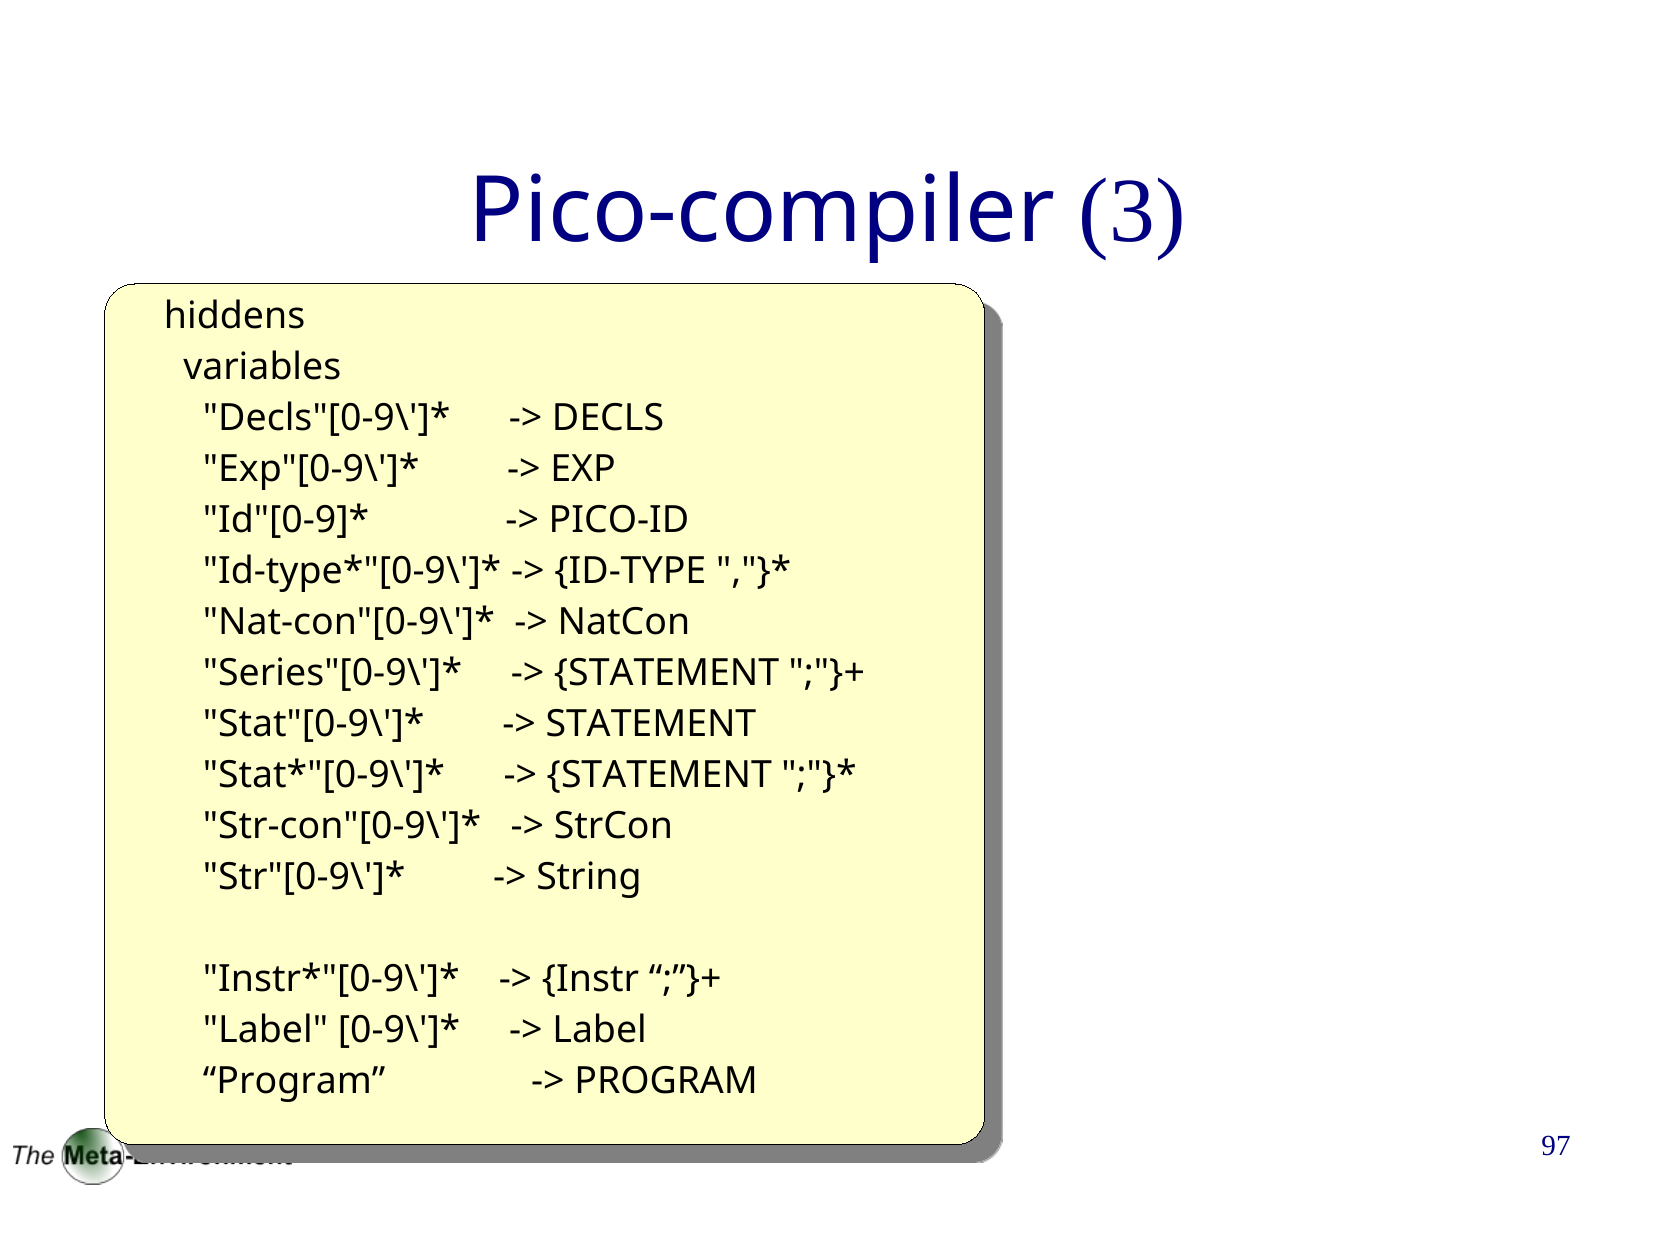

# Pico-compiler (3)
hiddens
 variables
 "Decls"[0-9\']* -> DECLS
 "Exp"[0-9\']* -> EXP
 "Id"[0-9]* -> PICO-ID
 "Id-type*"[0-9\']* -> {ID-TYPE ","}*
 "Nat-con"[0-9\']* -> NatCon
 "Series"[0-9\']* -> {STATEMENT ";"}+
 "Stat"[0-9\']* -> STATEMENT
 "Stat*"[0-9\']* -> {STATEMENT ";"}*
 "Str-con"[0-9\']* -> StrCon
 "Str"[0-9\']* -> String
 "Instr*"[0-9\']* -> {Instr “;”}+
 "Label" [0-9\']* -> Label
 “Program” -> PROGRAM
97